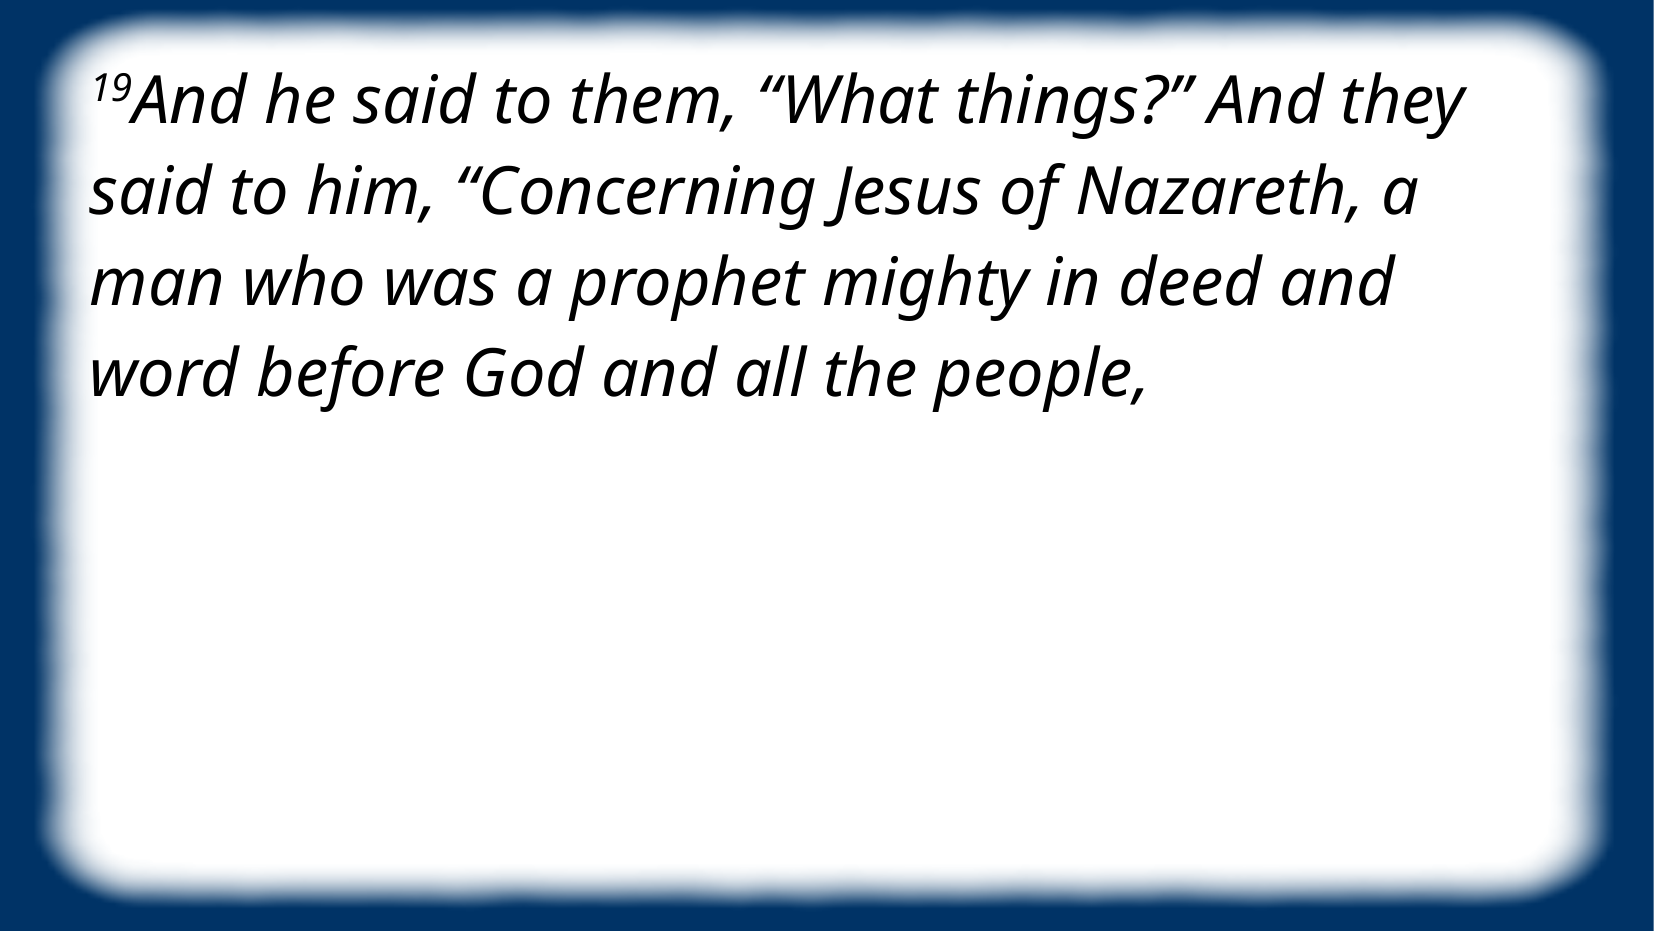

19And he said to them, “What things?” And they said to him, “Concerning Jesus of Nazareth, a man who was a prophet mighty in deed and word before God and all the people,